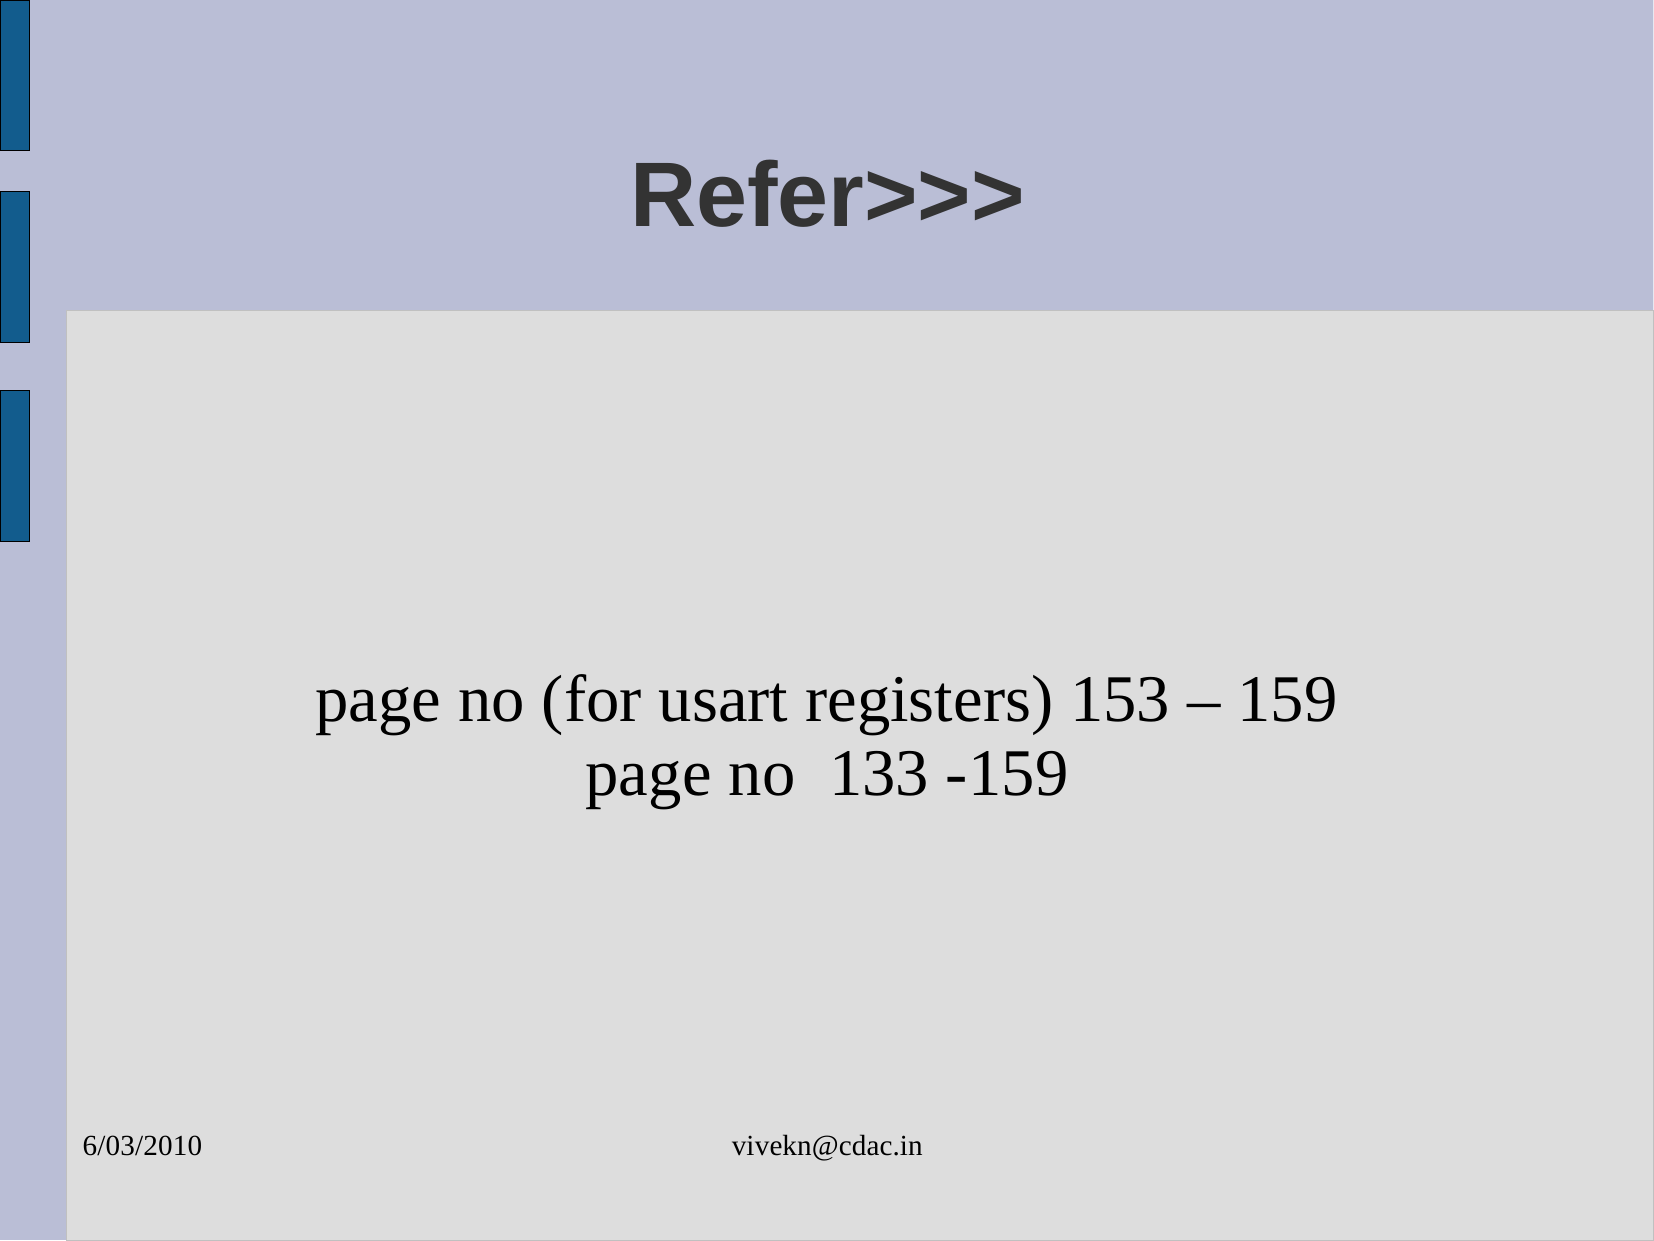

# Refer>>>
page no (for usart registers) 153 – 159
page no 133 -159